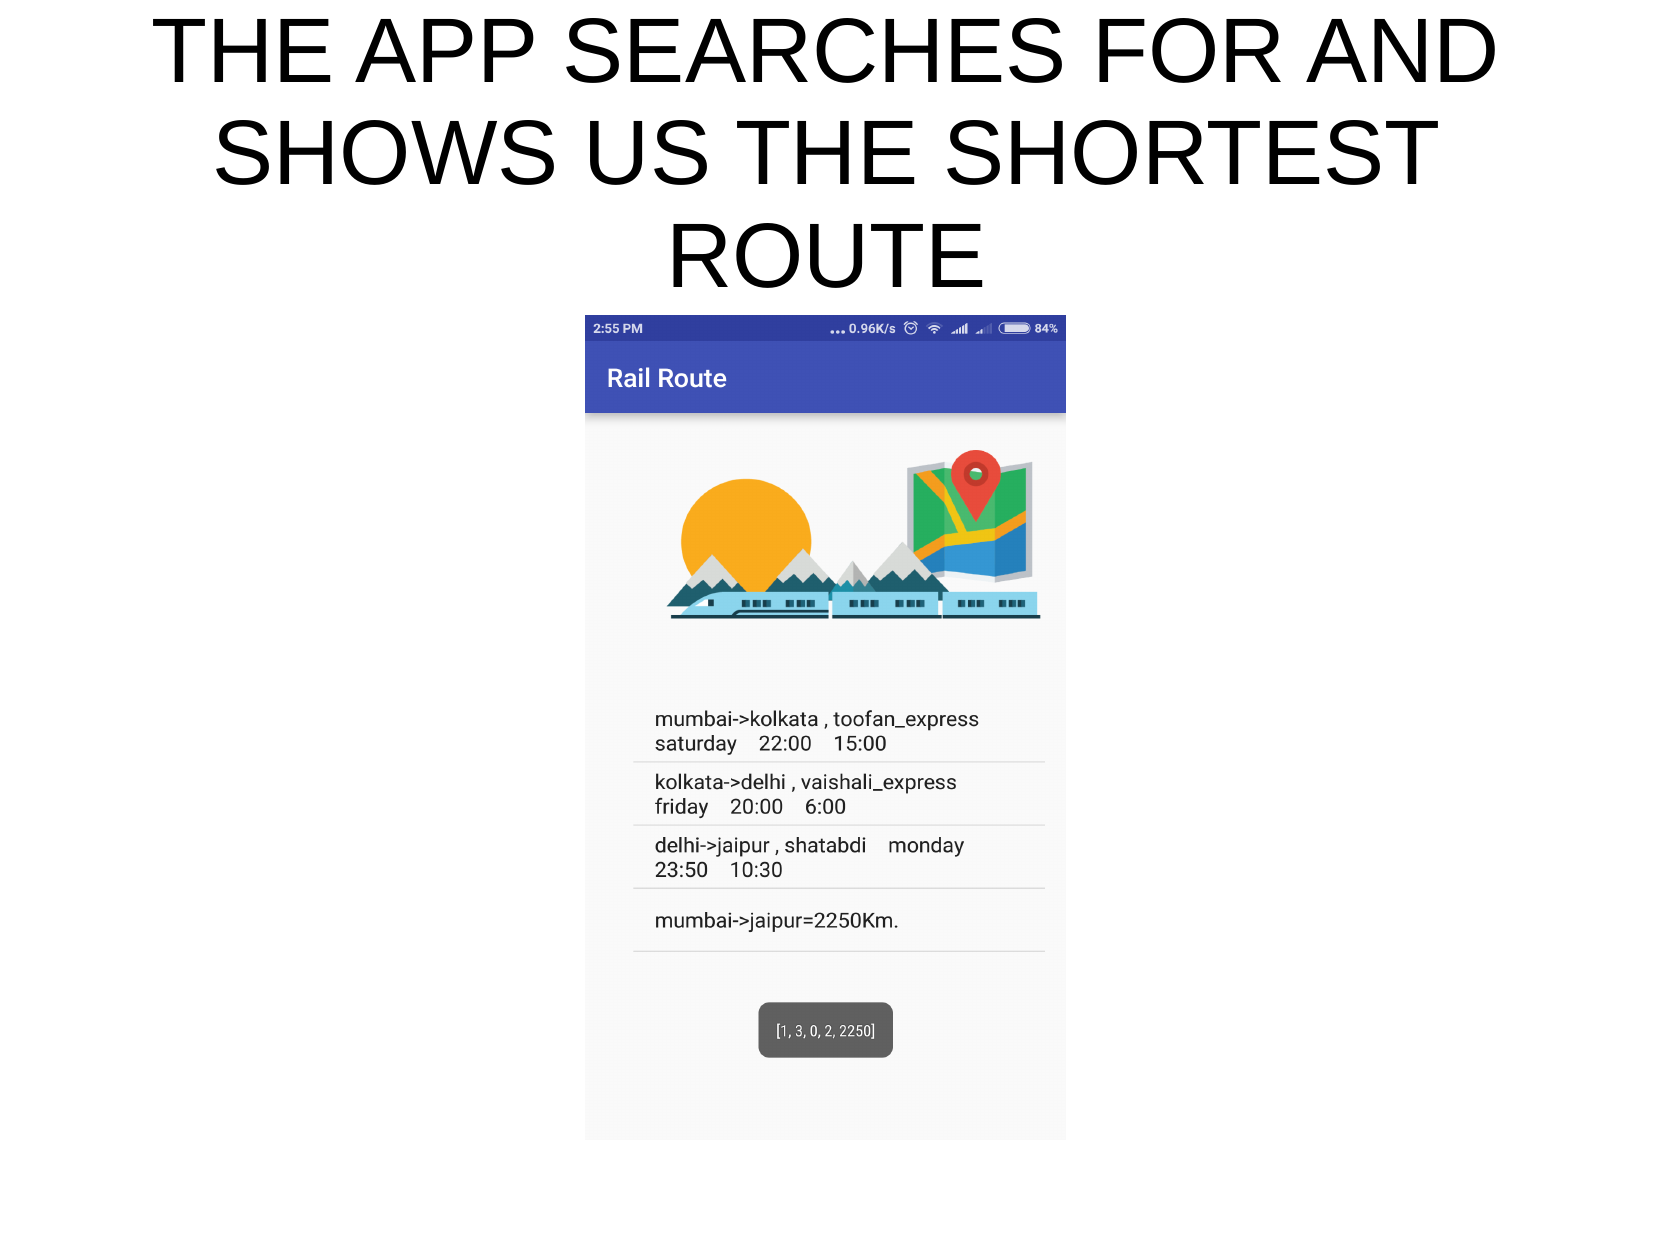

# THE APP SEARCHES FOR AND SHOWS US THE SHORTEST ROUTE